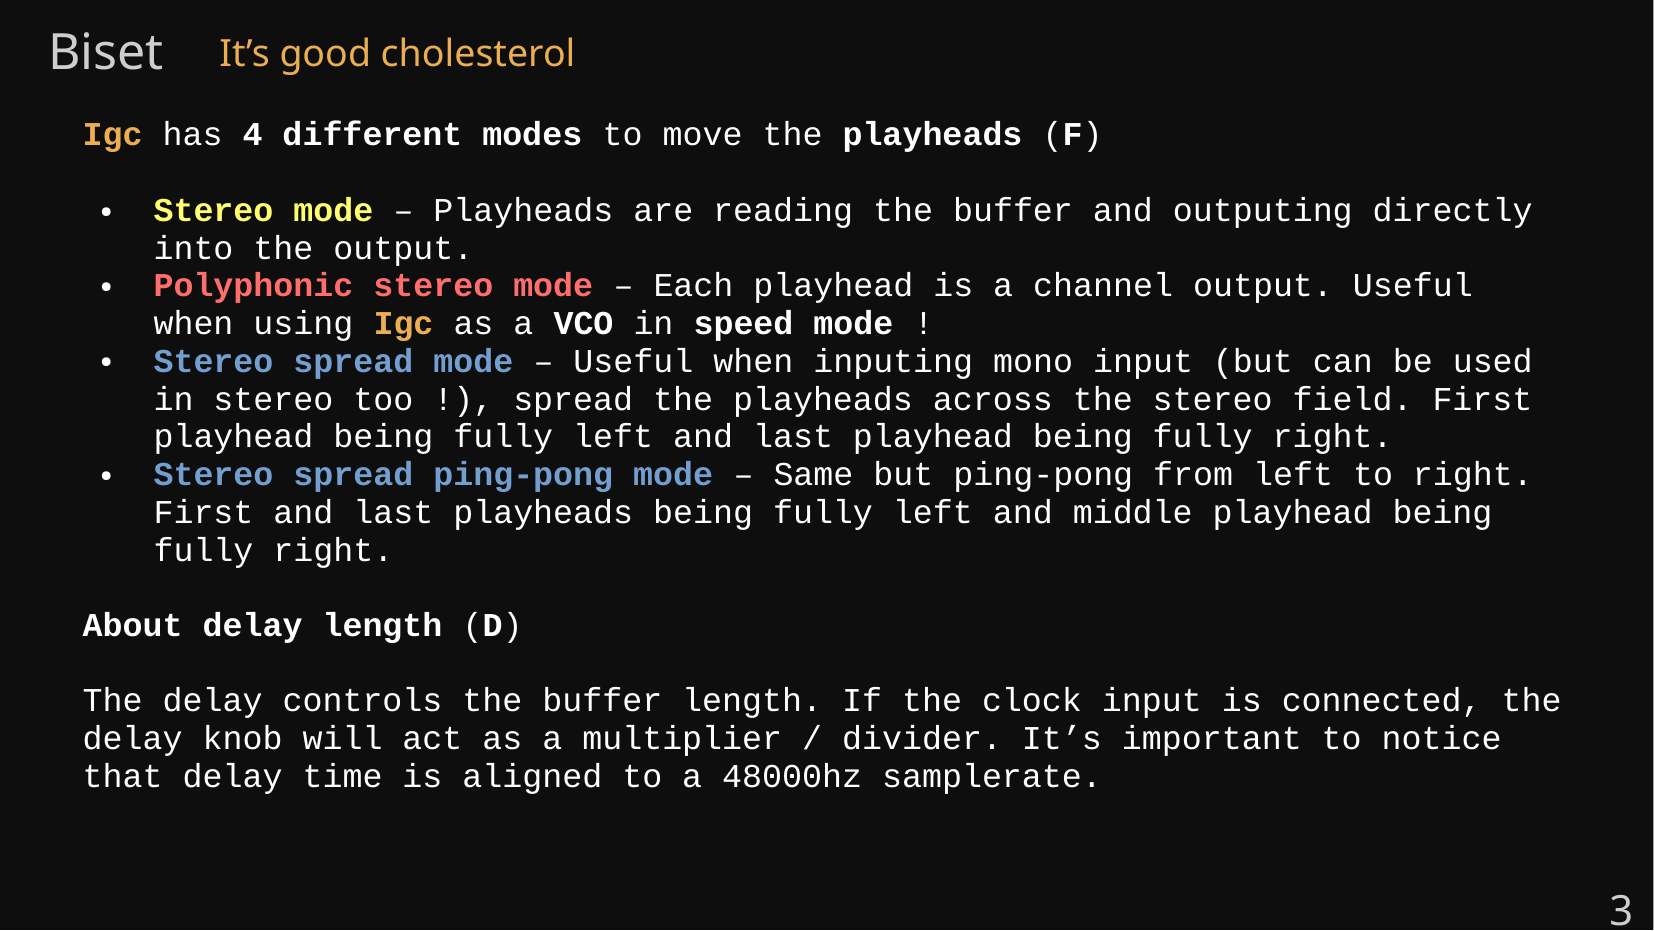

Biset
It’s good cholesterol
# Igc has 4 different modes to move the playheads (F)
Stereo mode – Playheads are reading the buffer and outputing directly into the output.
Polyphonic stereo mode – Each playhead is a channel output. Useful when using Igc as a VCO in speed mode !
Stereo spread mode – Useful when inputing mono input (but can be used in stereo too !), spread the playheads across the stereo field. First playhead being fully left and last playhead being fully right.
Stereo spread ping-pong mode – Same but ping-pong from left to right. First and last playheads being fully left and middle playhead being fully right.
About delay length (D)
The delay controls the buffer length. If the clock input is connected, the delay knob will act as a multiplier / divider. It’s important to notice that delay time is aligned to a 48000hz samplerate.
3